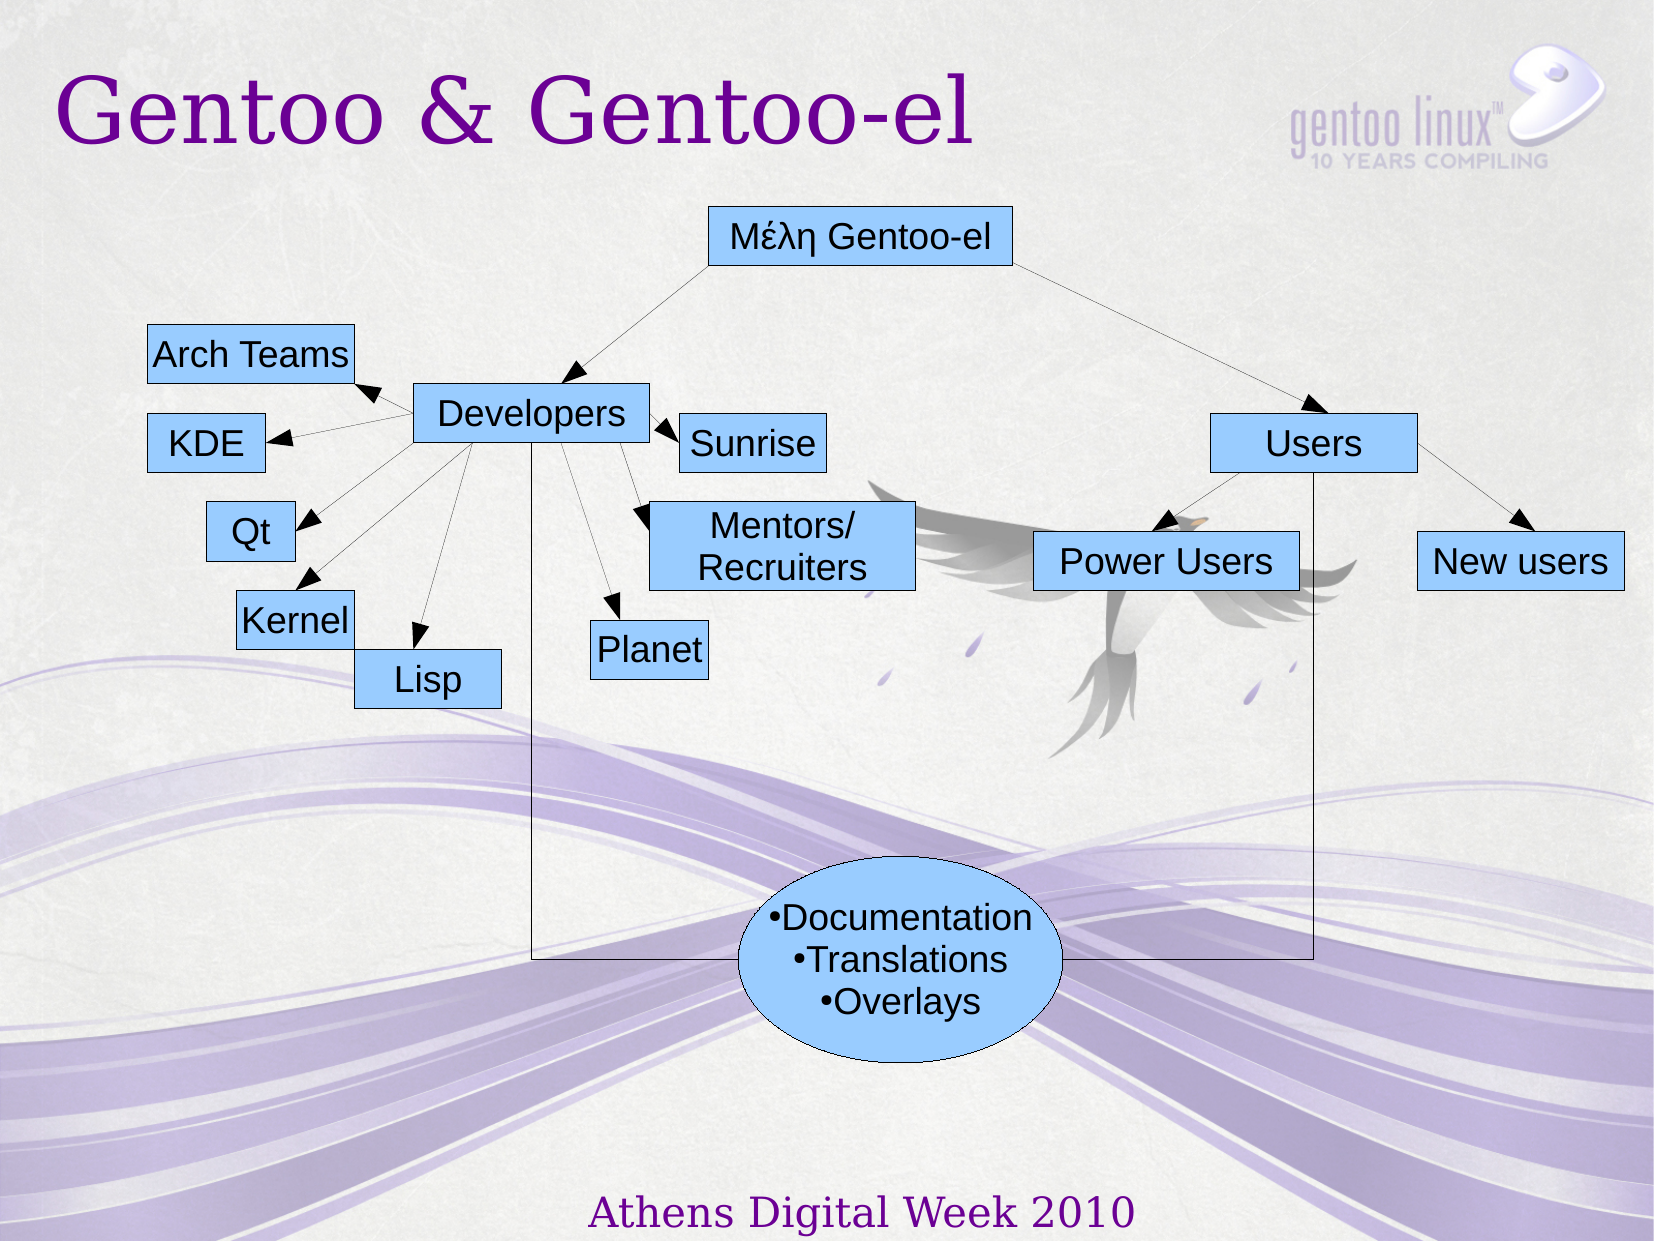

# Gentoo & Gentoo-el
Μέλη Gentoo-el
Arch Teams
Developers
KDE
Sunrise
Users
Qt
Mentors/
Recruiters
Power Users
New users
Kernel
Planet
Lisp
Documentation
Translations
Overlays
Athens Digital Week 2010